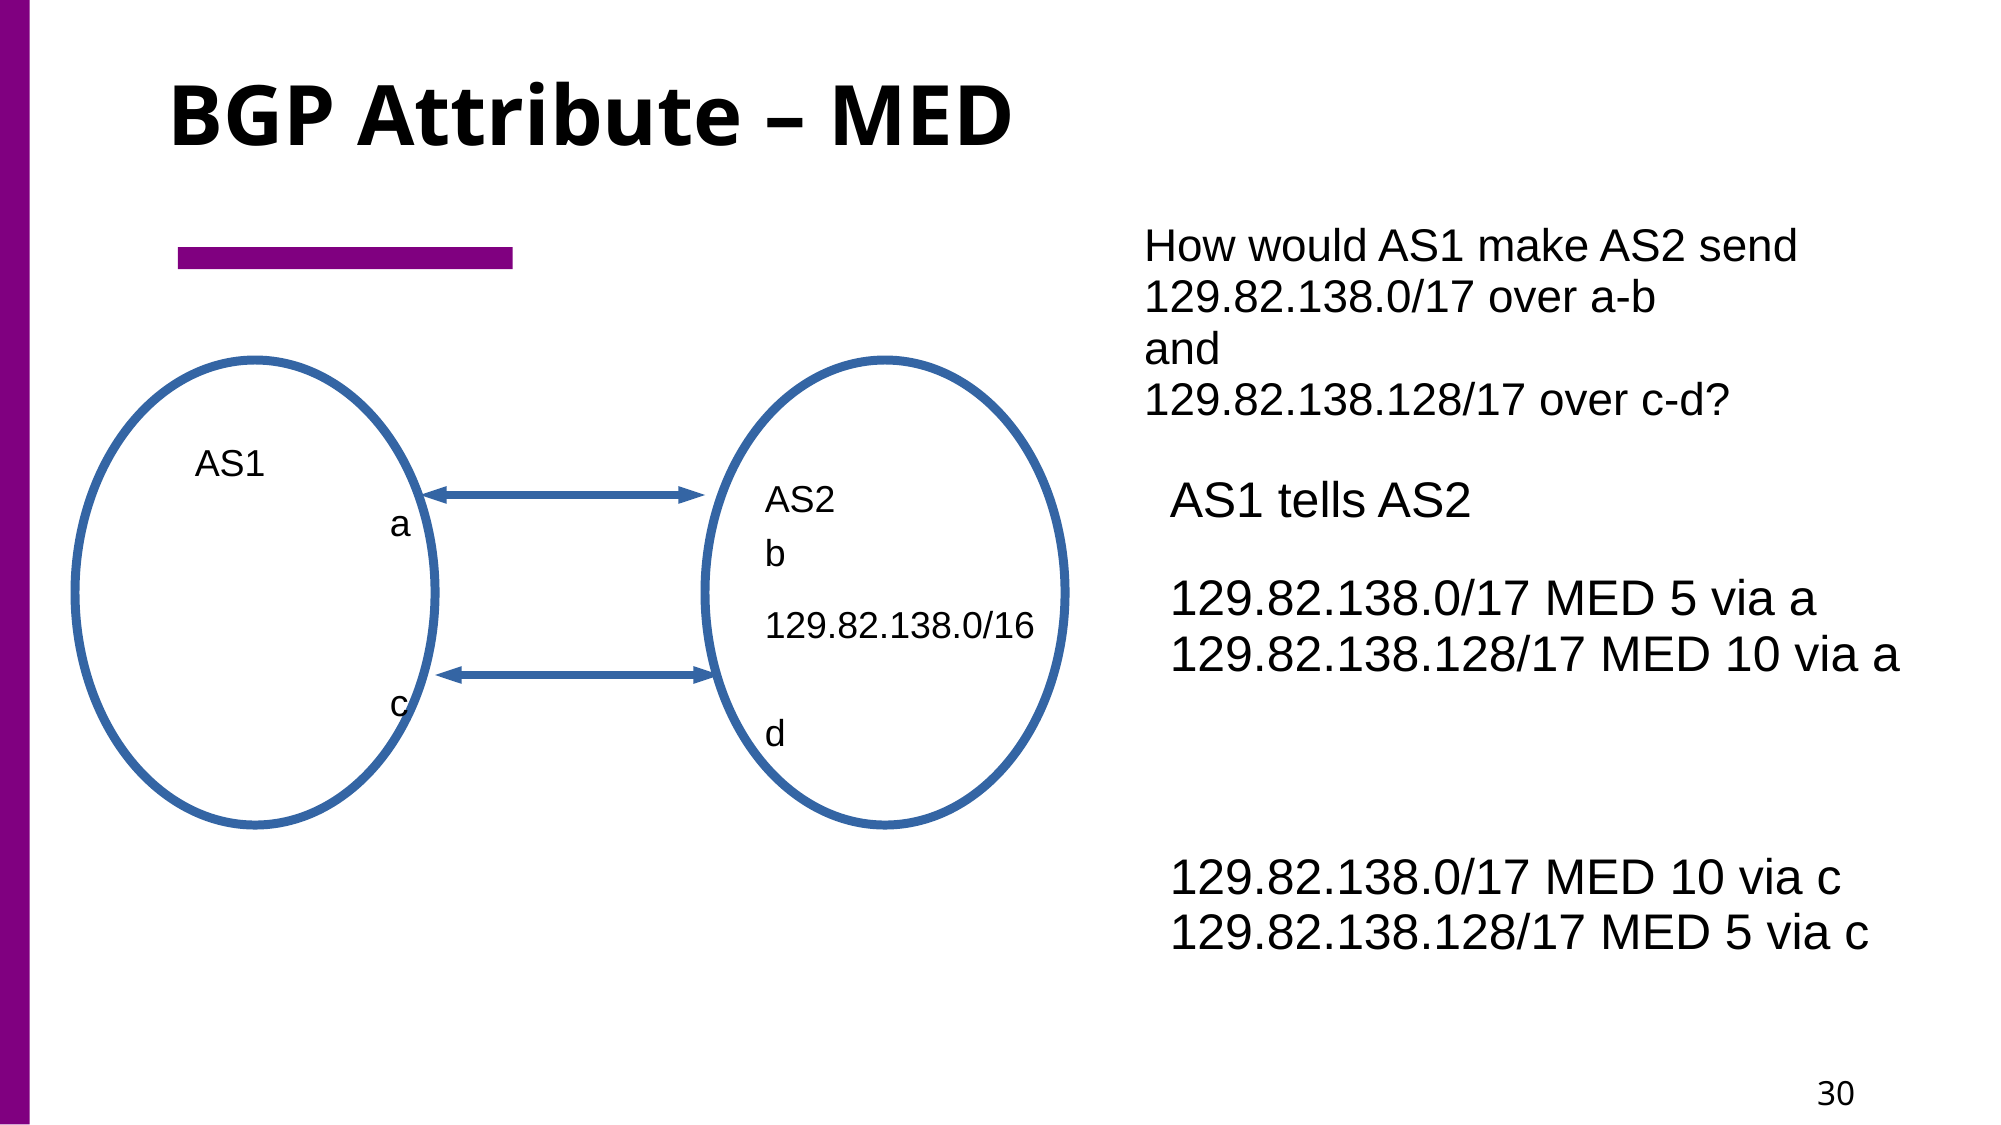

# BGP Attribute – MED
How would AS1 make AS2 send
129.82.138.0/17 over a-b
and
129.82.138.128/17 over c-d?
AS1
AS1 tells AS2
129.82.138.0/17 MED 5 via a
129.82.138.128/17 MED 10 via a
129.82.138.0/17 MED 10 via c
129.82.138.128/17 MED 5 via c
AS2
129.82.138.0/16
a
b
c
d